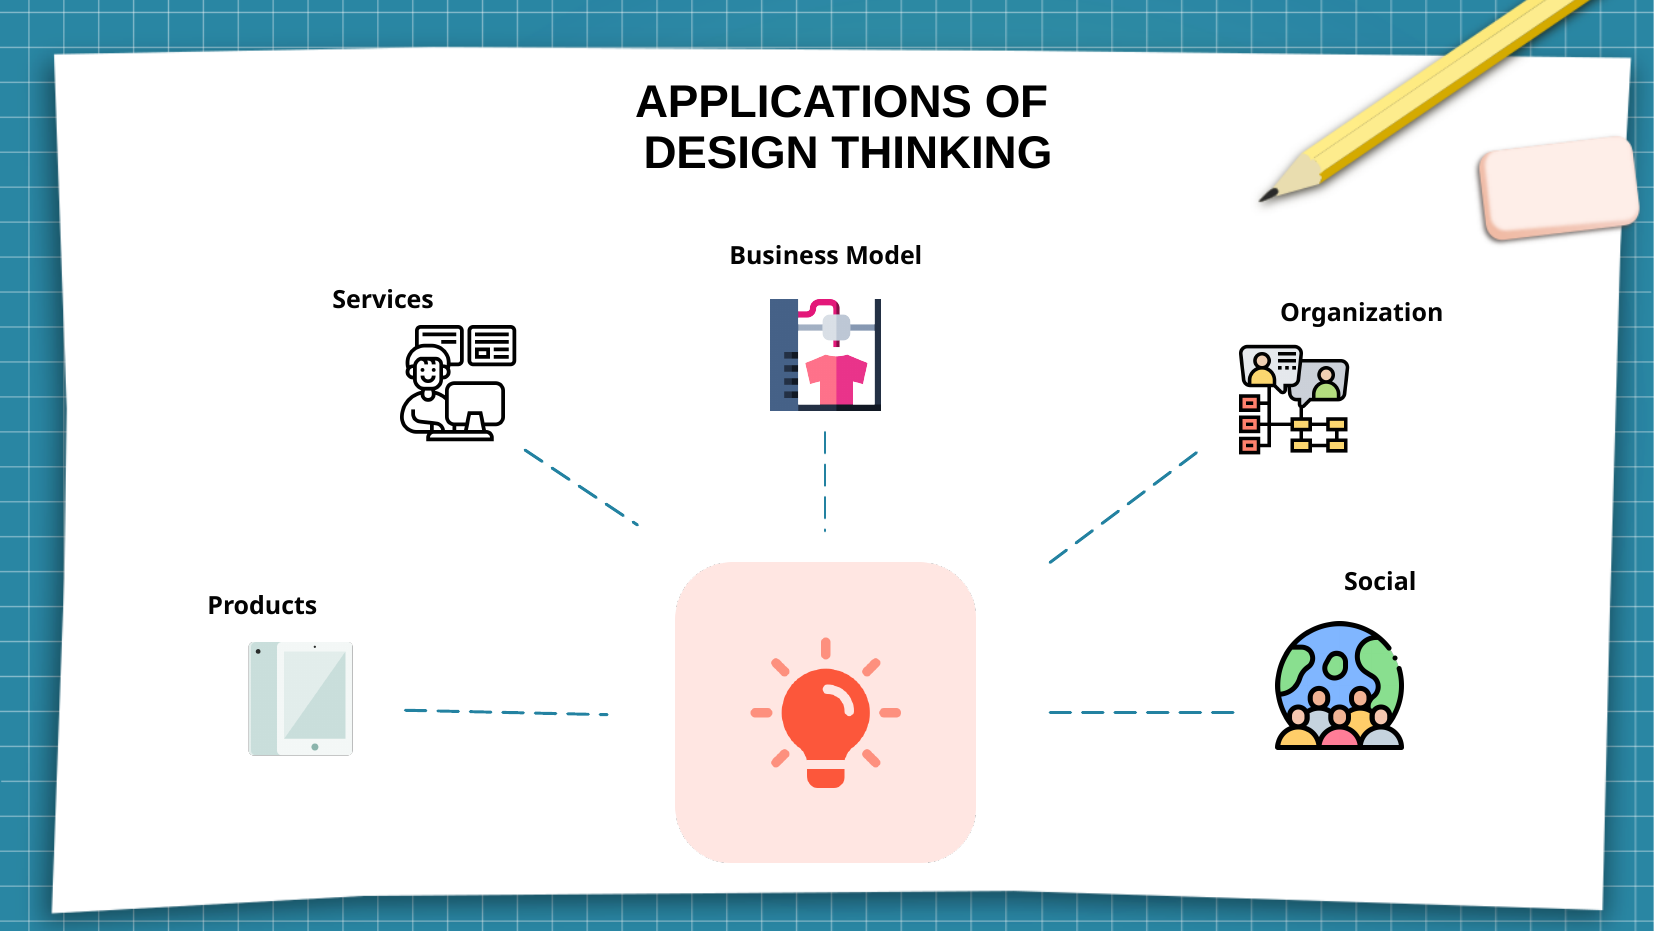

APPLICATIONS OF
DESIGN THINKING
Business Model
Services
Organization
Social
Products